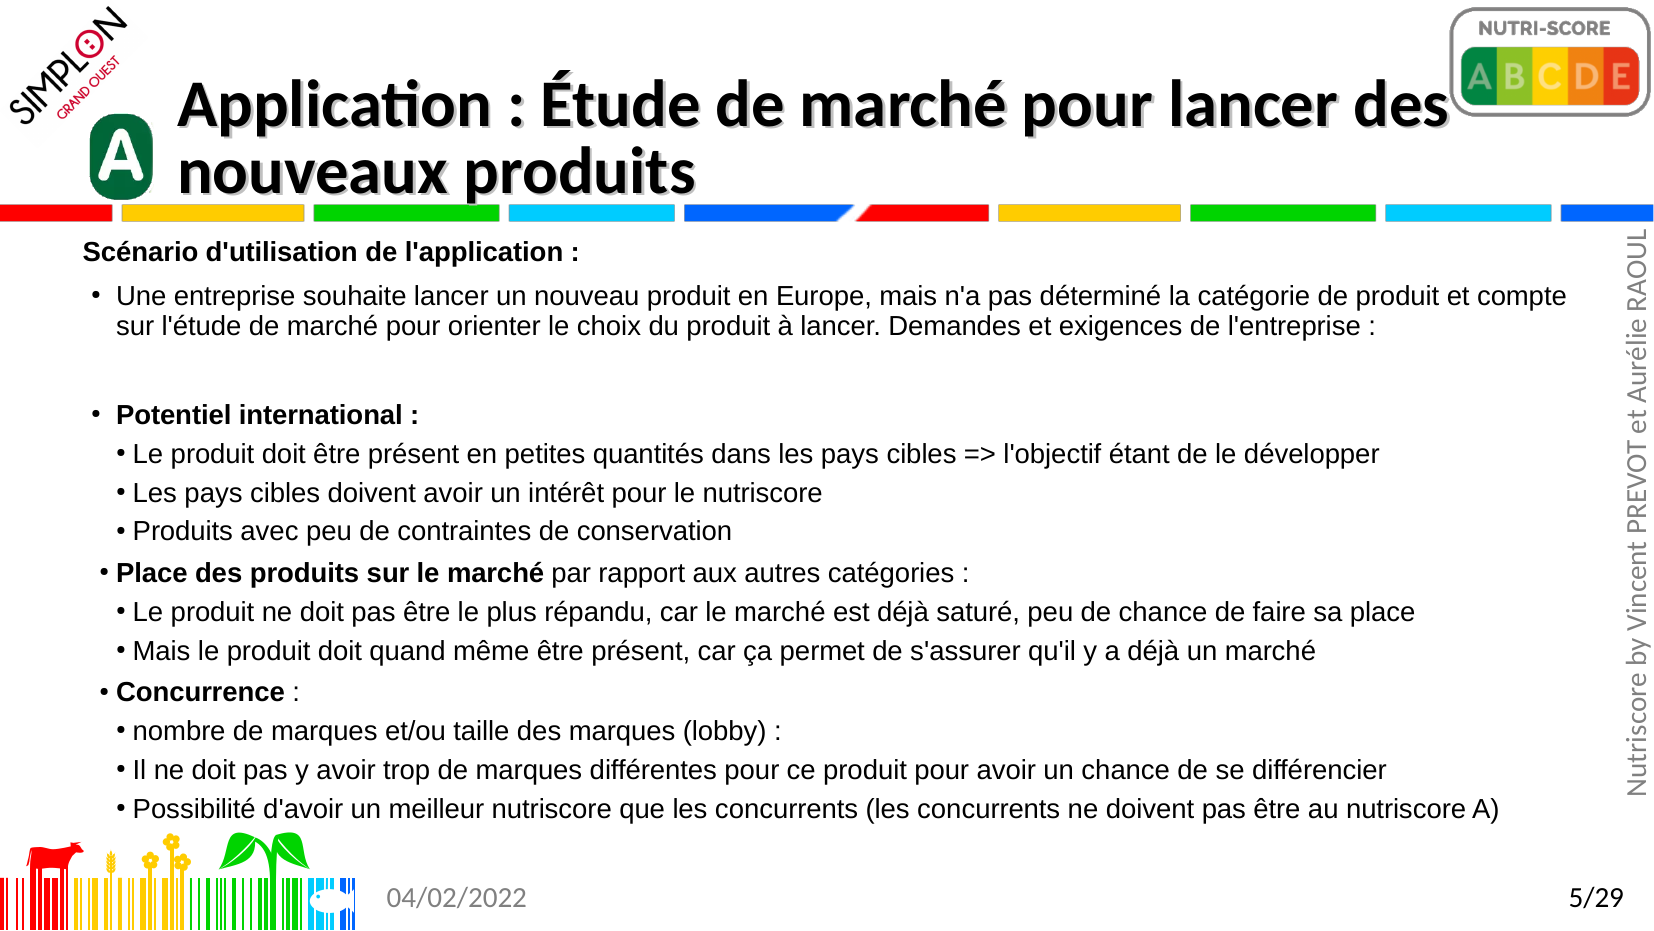

# Application : Étude de marché pour lancer des nouveaux produits
Scénario d'utilisation de l'application :
Une entreprise souhaite lancer un nouveau produit en Europe, mais n'a pas déterminé la catégorie de produit et compte sur l'étude de marché pour orienter le choix du produit à lancer. Demandes et exigences de l'entreprise :
Potentiel international :
Le produit doit être présent en petites quantités dans les pays cibles => l'objectif étant de le développer
Les pays cibles doivent avoir un intérêt pour le nutriscore
Produits avec peu de contraintes de conservation
Place des produits sur le marché par rapport aux autres catégories :
Le produit ne doit pas être le plus répandu, car le marché est déjà saturé, peu de chance de faire sa place
Mais le produit doit quand même être présent, car ça permet de s'assurer qu'il y a déjà un marché
Concurrence :
nombre de marques et/ou taille des marques (lobby) :
Il ne doit pas y avoir trop de marques différentes pour ce produit pour avoir un chance de se différencier
Possibilité d'avoir un meilleur nutriscore que les concurrents (les concurrents ne doivent pas être au nutriscore A)
5